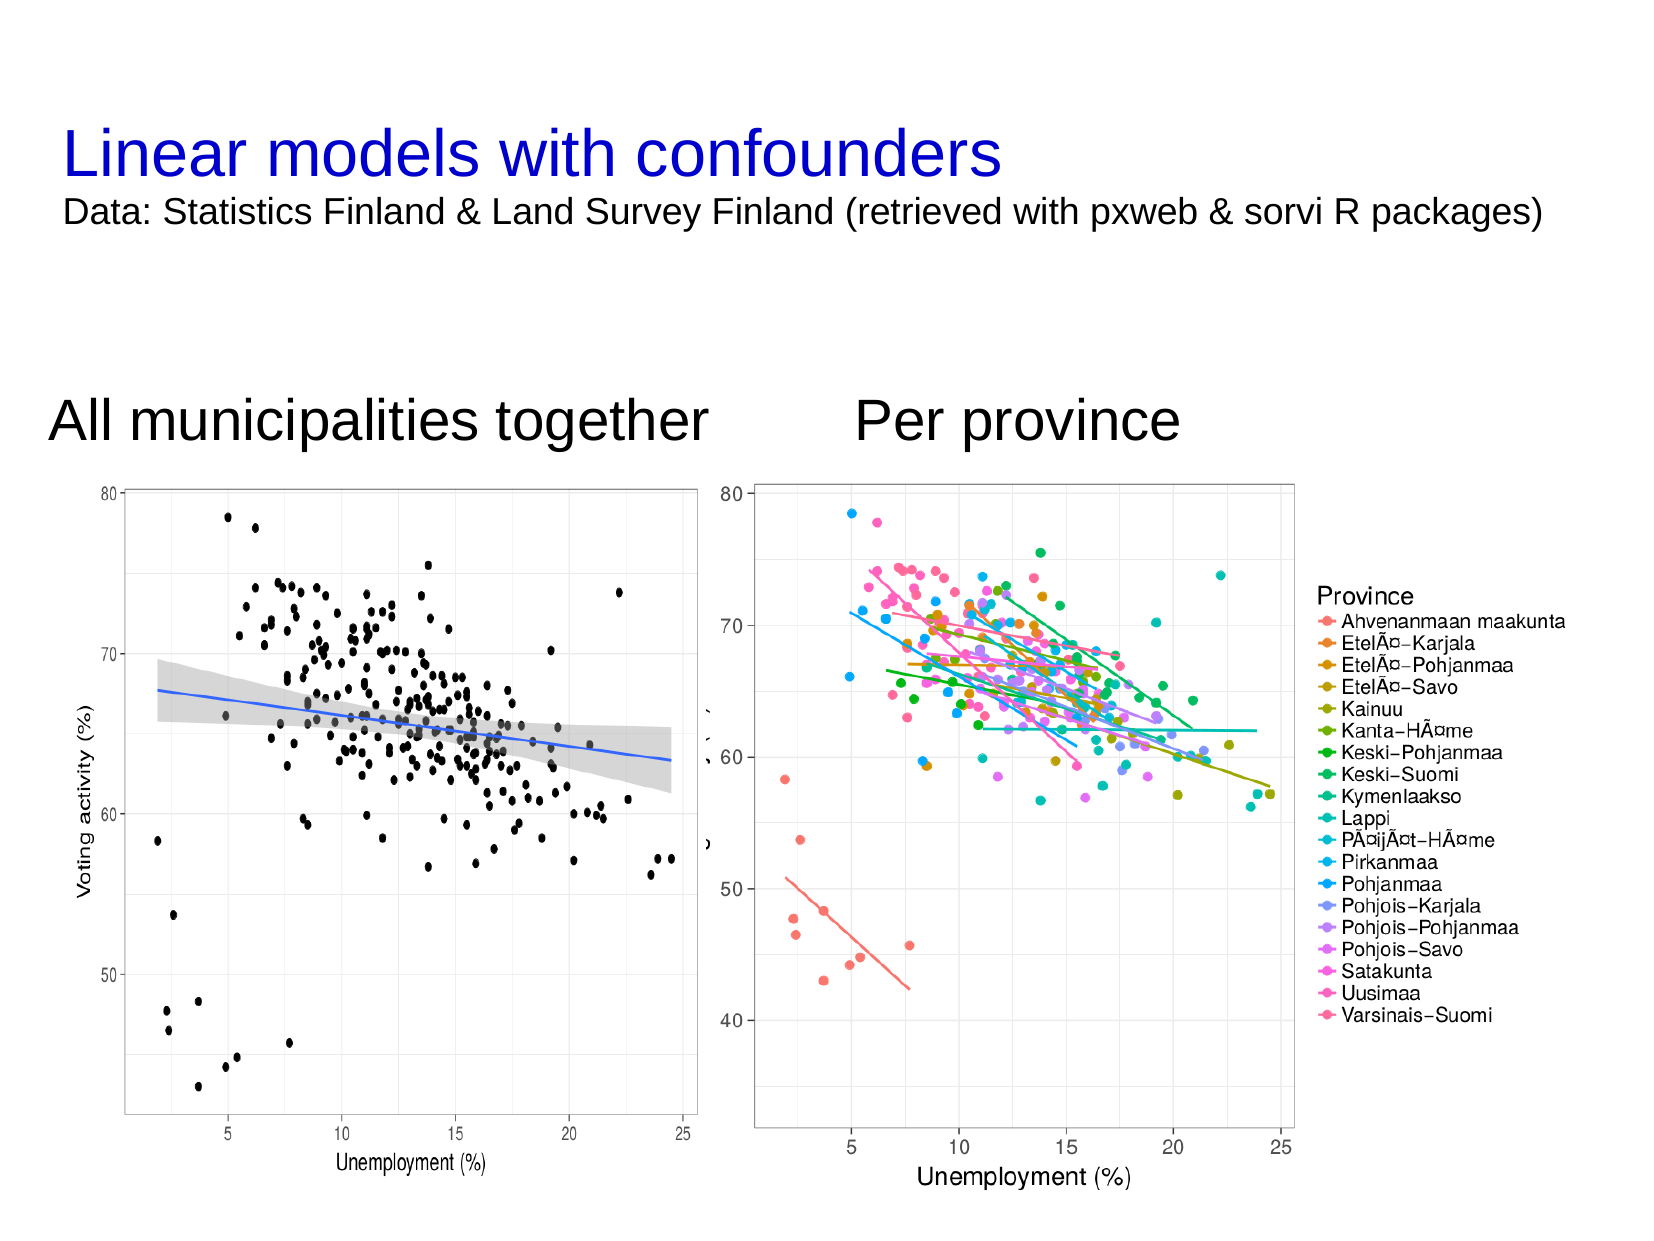

Linear models with confounders
Data: Statistics Finland & Land Survey Finland (retrieved with pxweb & sorvi R packages)
# All municipalities together
Per province
20